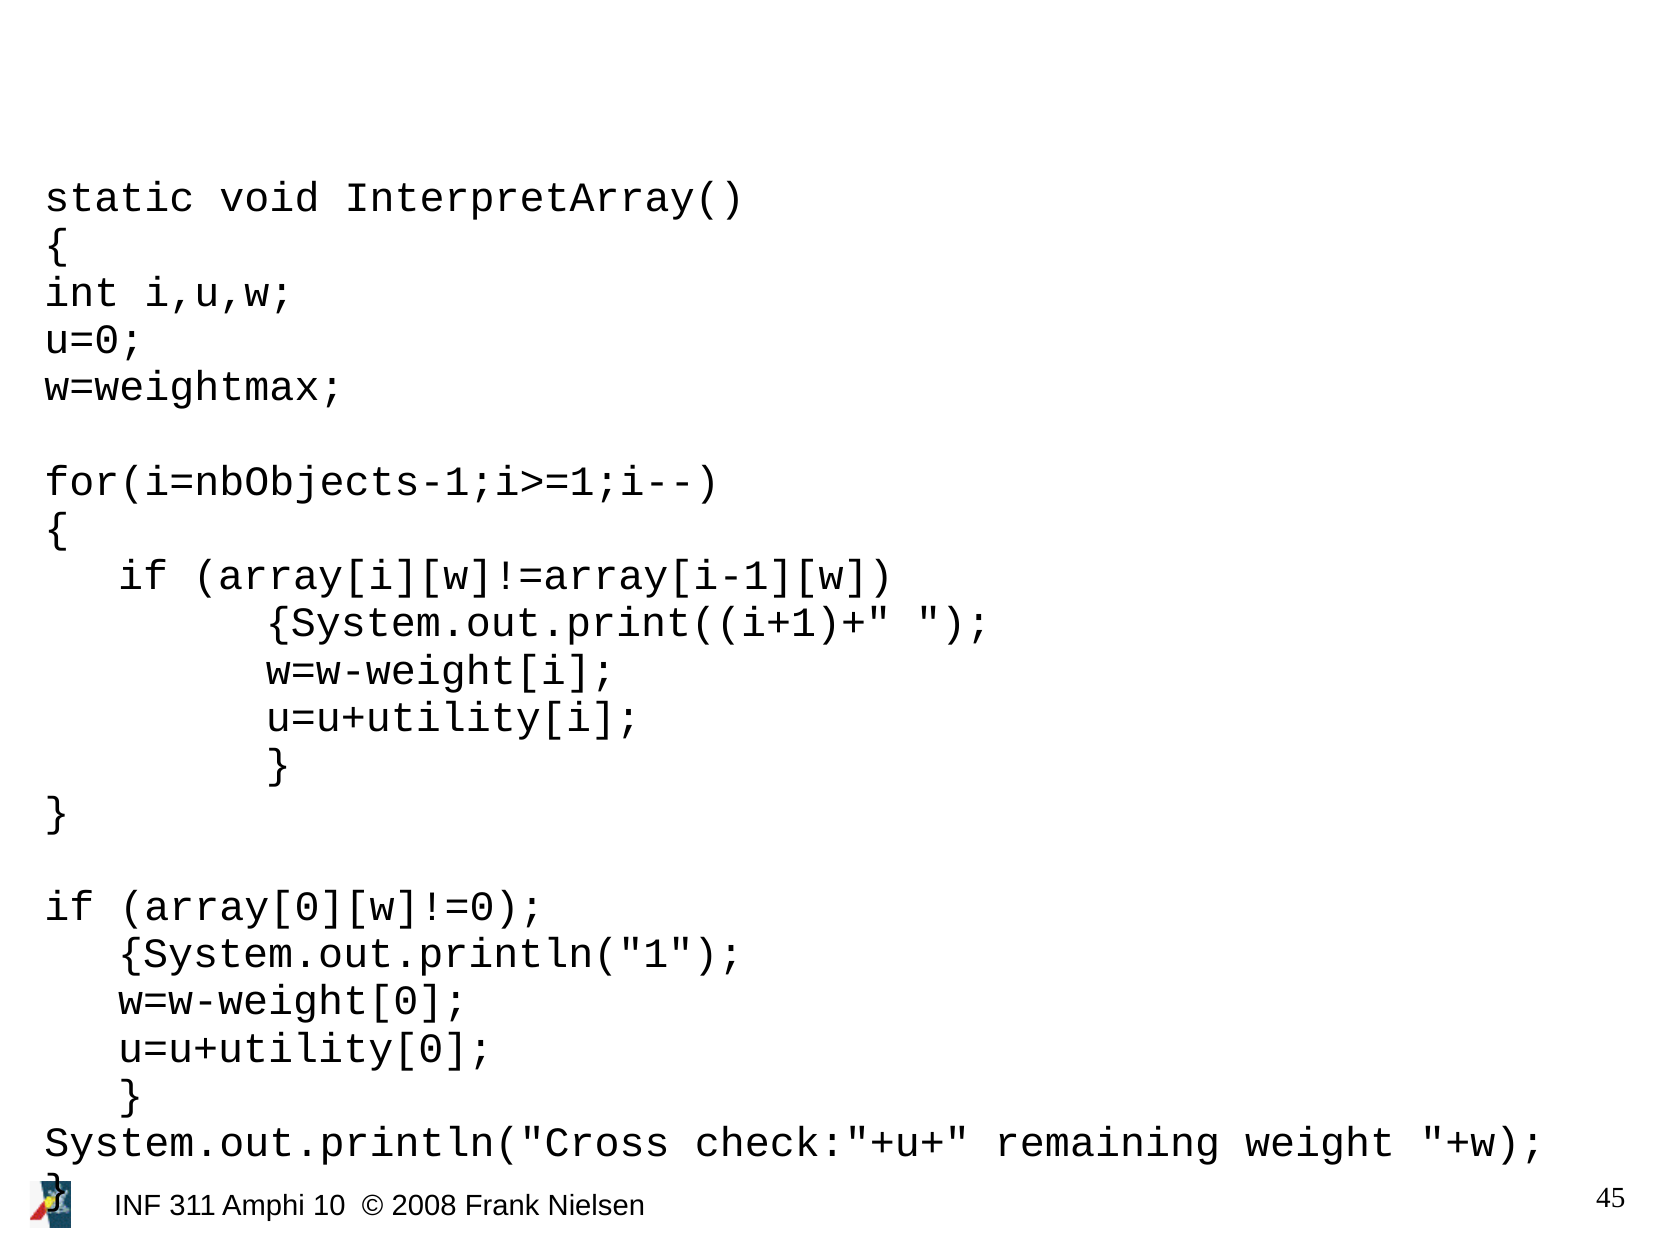

static void InterpretArray()
{
int i,u,w;
u=0;
w=weightmax;
for(i=nbObjects-1;i>=1;i--)
{
	if (array[i][w]!=array[i-1][w])
			{System.out.print((i+1)+" ");
			w=w-weight[i];
			u=u+utility[i];
			}
}
if (array[0][w]!=0);
	{System.out.println("1");
	w=w-weight[0];
	u=u+utility[0];
	}
System.out.println("Cross check:"+u+" remaining weight "+w);
}